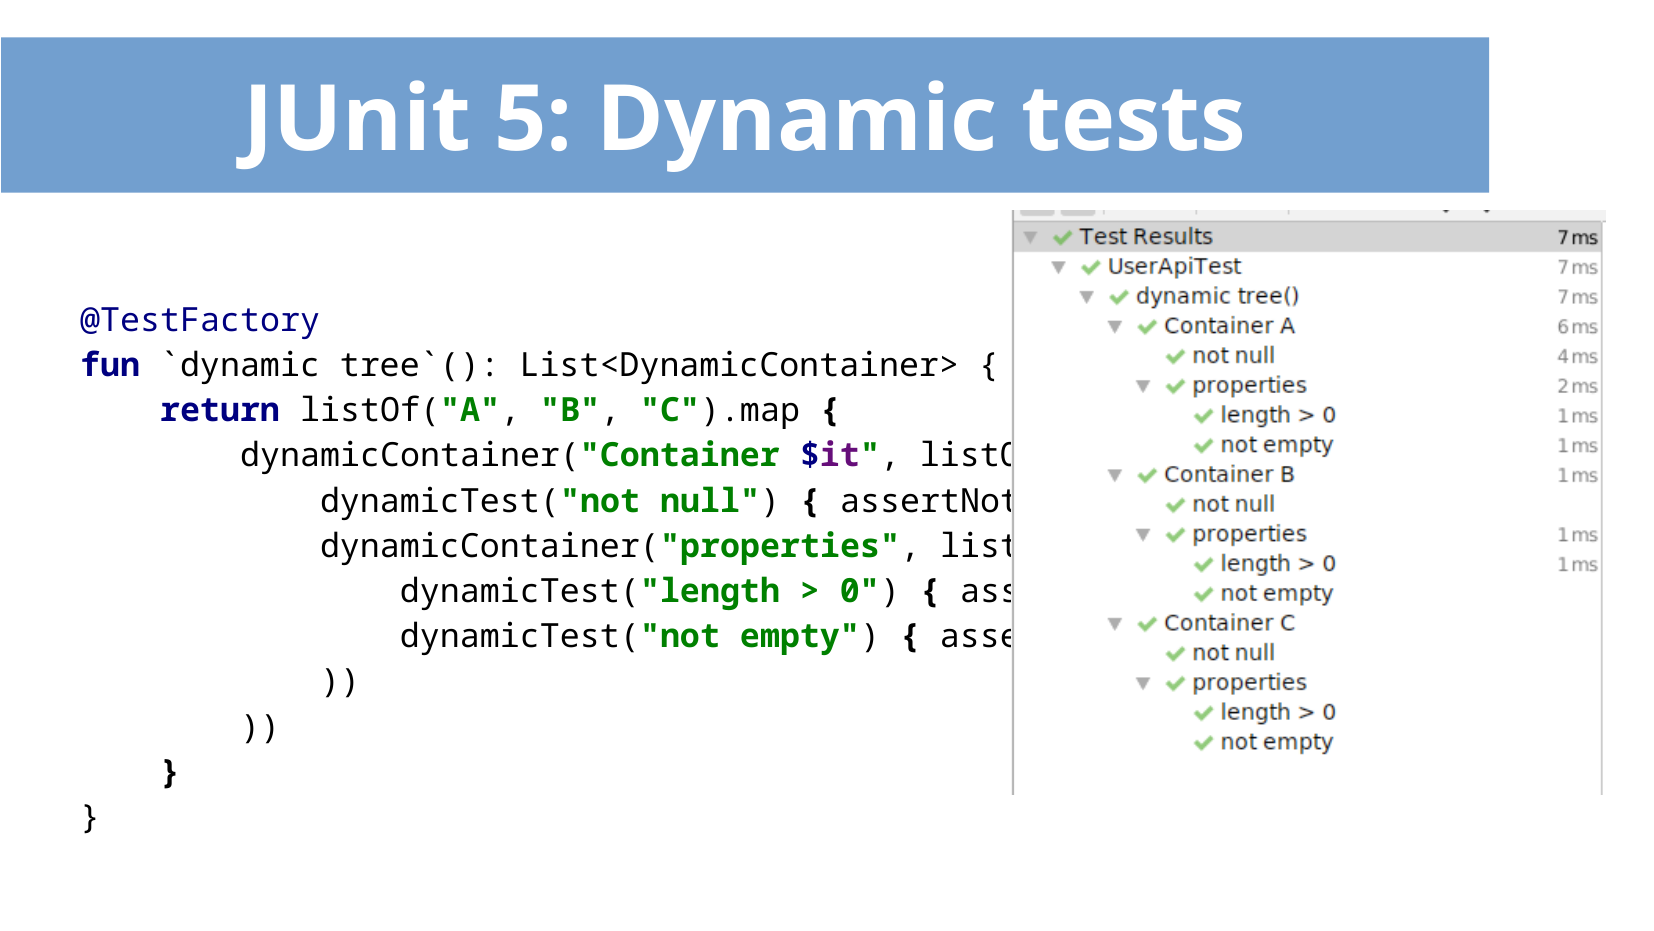

# JUnit 5: Dynamic tests
@TestFactory
fun `dynamic tree`(): List<DynamicContainer> {
 return listOf("A", "B", "C").map {
 dynamicContainer("Container $it", listOf(
 dynamicTest("not null") { assertNotNull(it) },
 dynamicContainer("properties", listOf(
 dynamicTest("length > 0") { assertTrue(it.isNotEmpty()) },
 dynamicTest("not empty") { assertFalse(it.isEmpty()) }
 ))
 ))
 }
}